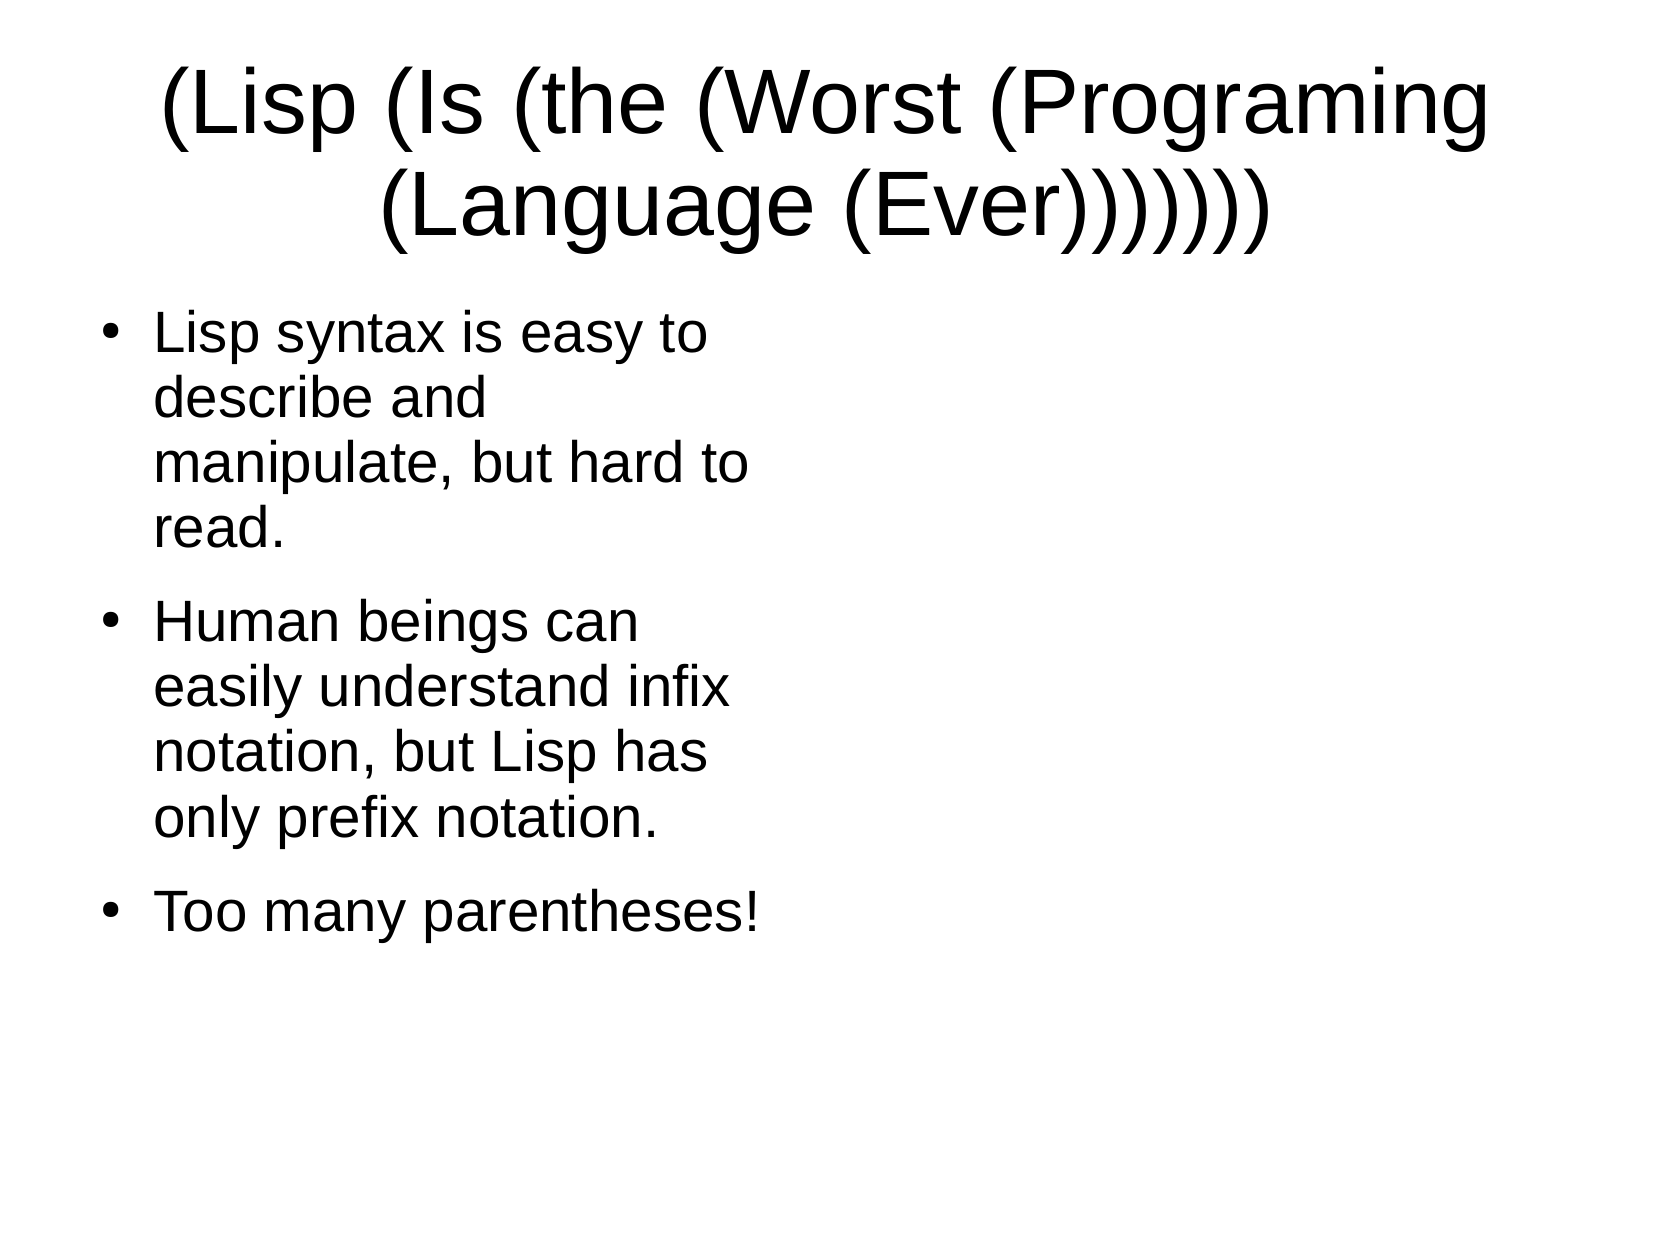

# (Lisp (Is (the (Worst (Programing (Language (Ever)))))))
Lisp syntax is easy to describe and manipulate, but hard to read.
Human beings can easily understand infix notation, but Lisp has only prefix notation.
Too many parentheses!